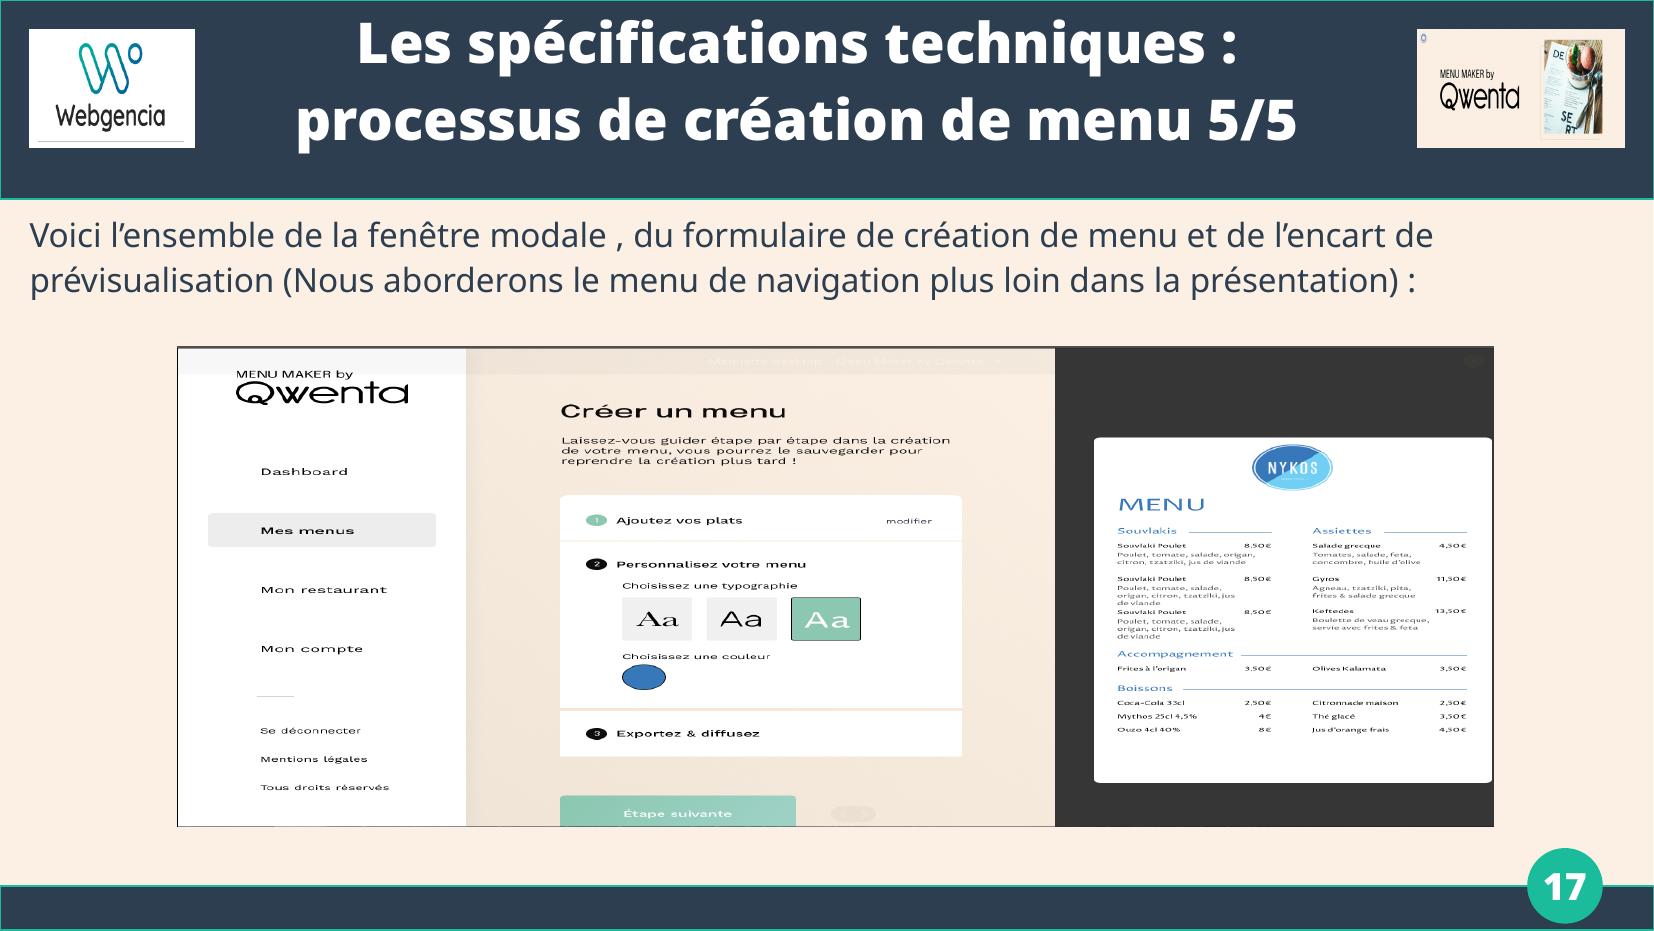

# Les spécifications techniques : processus de création de menu 5/5
Voici l’ensemble de la fenêtre modale , du formulaire de création de menu et de l’encart de prévisualisation (Nous aborderons le menu de navigation plus loin dans la présentation) :
17